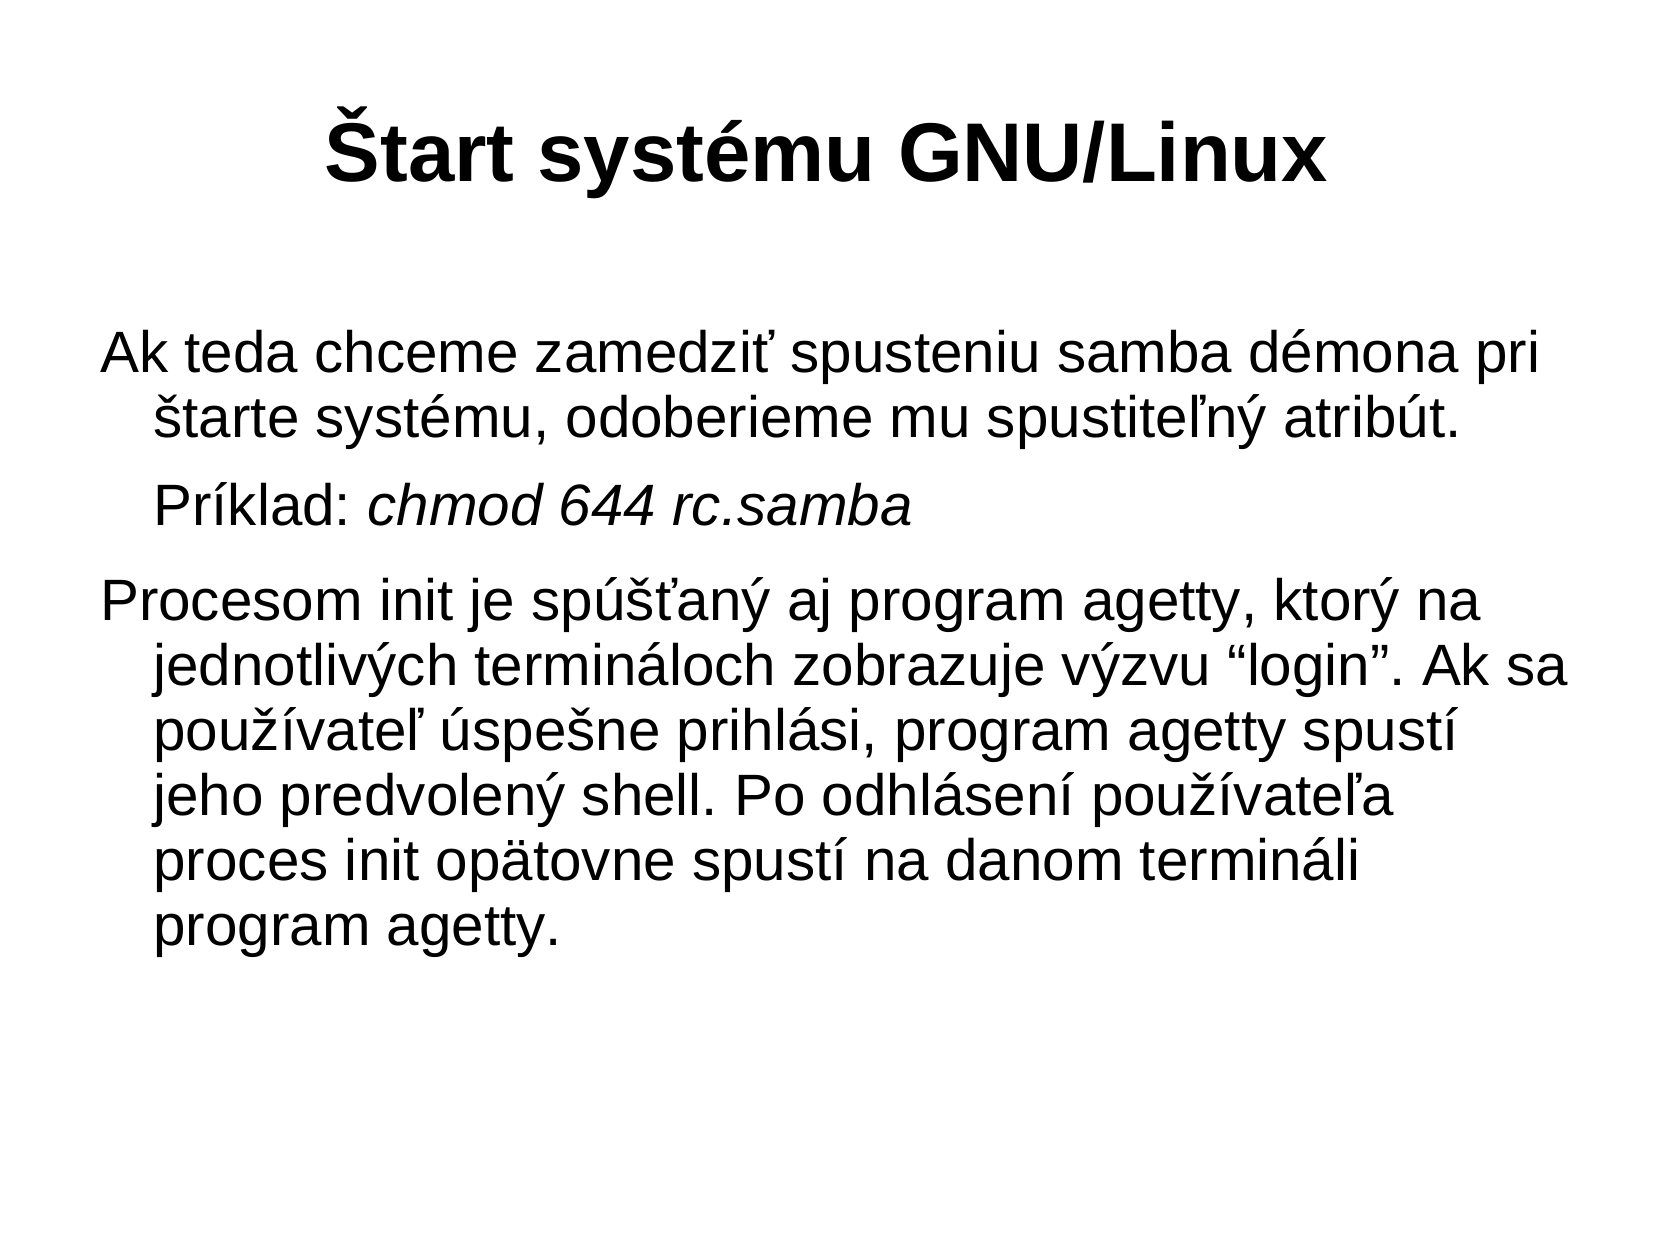

# Štart systému GNU/Linux
Ak teda chceme zamedziť spusteniu samba démona pri štarte systému, odoberieme mu spustiteľný atribút.
Príklad: chmod 644 rc.samba
Procesom init je spúšťaný aj program agetty, ktorý na jednotlivých termináloch zobrazuje výzvu “login”. Ak sa používateľ úspešne prihlási, program agetty spustí jeho predvolený shell. Po odhlásení používateľa proces init opätovne spustí na danom termináli program agetty.